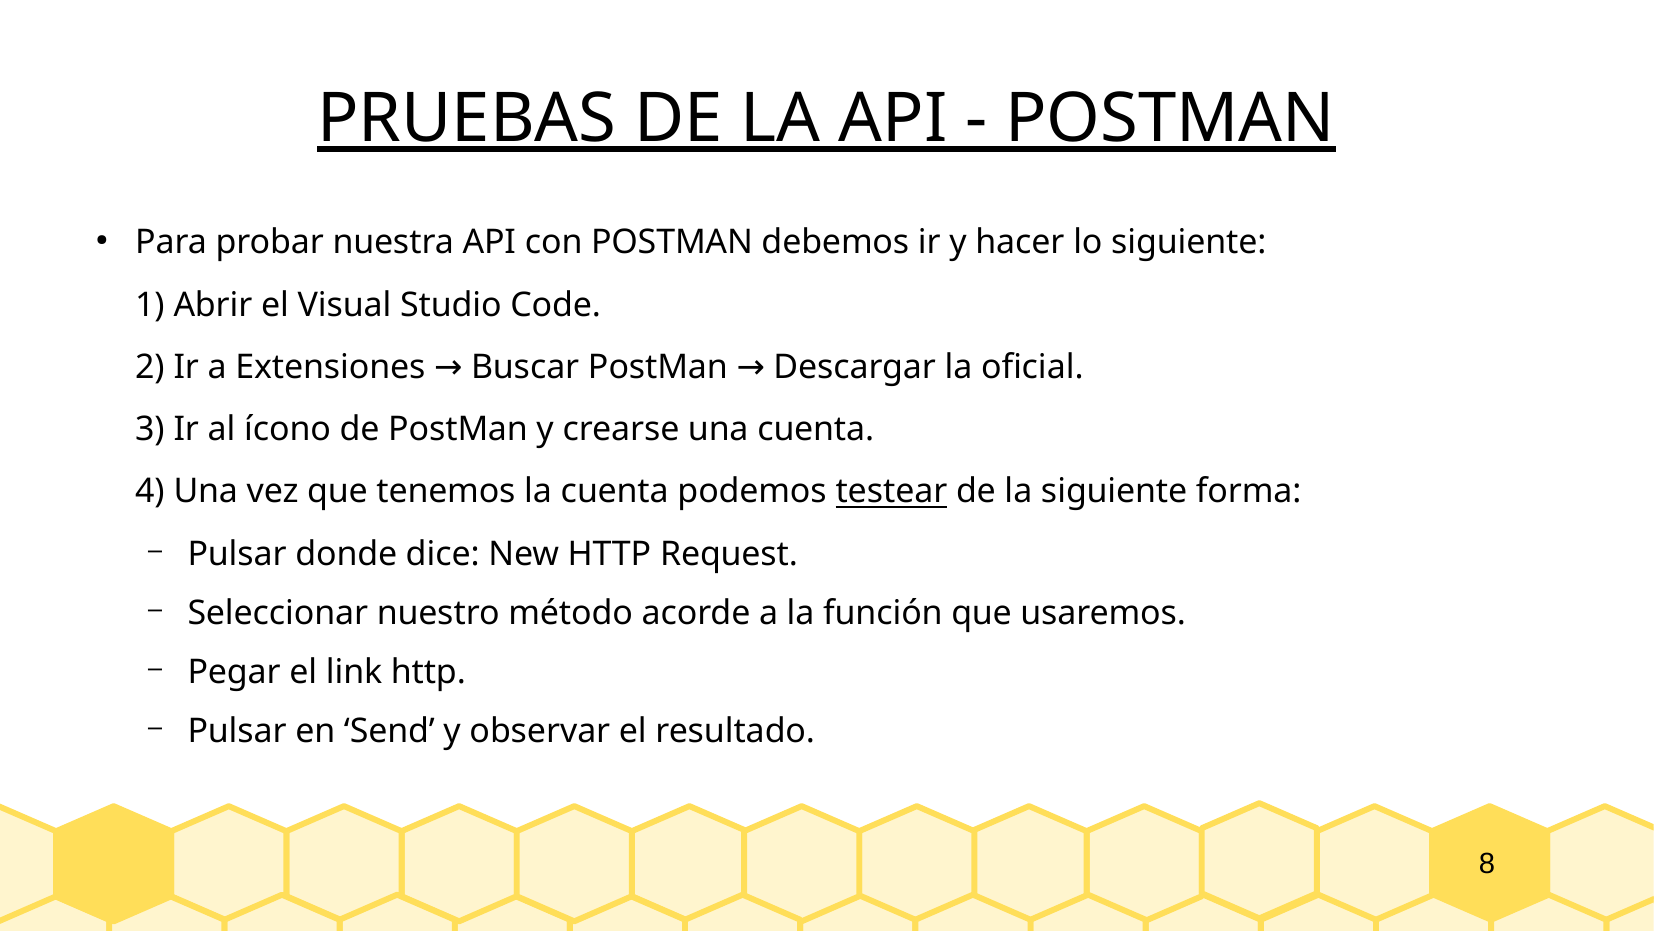

# PRUEBAS DE LA API - POSTMAN
Para probar nuestra API con POSTMAN debemos ir y hacer lo siguiente:
1) Abrir el Visual Studio Code.
2) Ir a Extensiones → Buscar PostMan → Descargar la oficial.
3) Ir al ícono de PostMan y crearse una cuenta.
4) Una vez que tenemos la cuenta podemos testear de la siguiente forma:
Pulsar donde dice: New HTTP Request.
Seleccionar nuestro método acorde a la función que usaremos.
Pegar el link http.
Pulsar en ‘Send’ y observar el resultado.